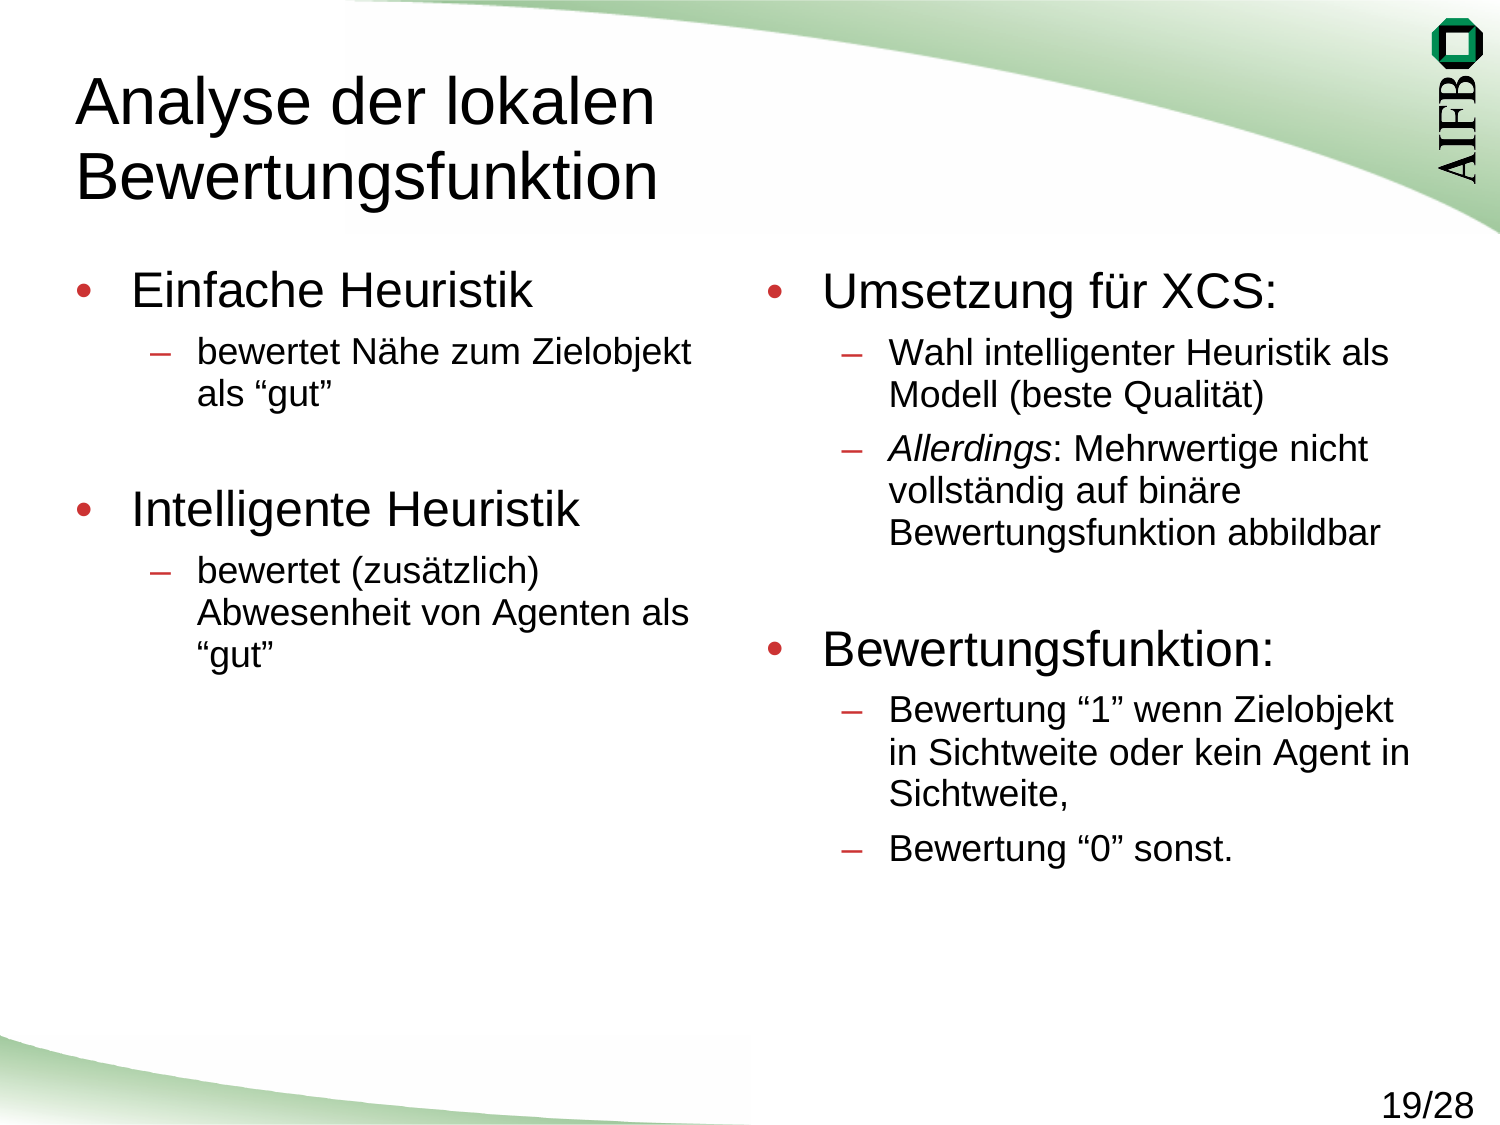

# Analyse der lokalen Bewertungsfunktion
Einfache Heuristik
bewertet Nähe zum Zielobjekt als “gut”
Intelligente Heuristik
bewertet (zusätzlich) Abwesenheit von Agenten als “gut”
Umsetzung für XCS:
Wahl intelligenter Heuristik als Modell (beste Qualität)
Allerdings: Mehrwertige nicht vollständig auf binäre Bewertungsfunktion abbildbar
Bewertungsfunktion:
Bewertung “1” wenn Zielobjekt in Sichtweite oder kein Agent in Sichtweite,
Bewertung “0” sonst.
19